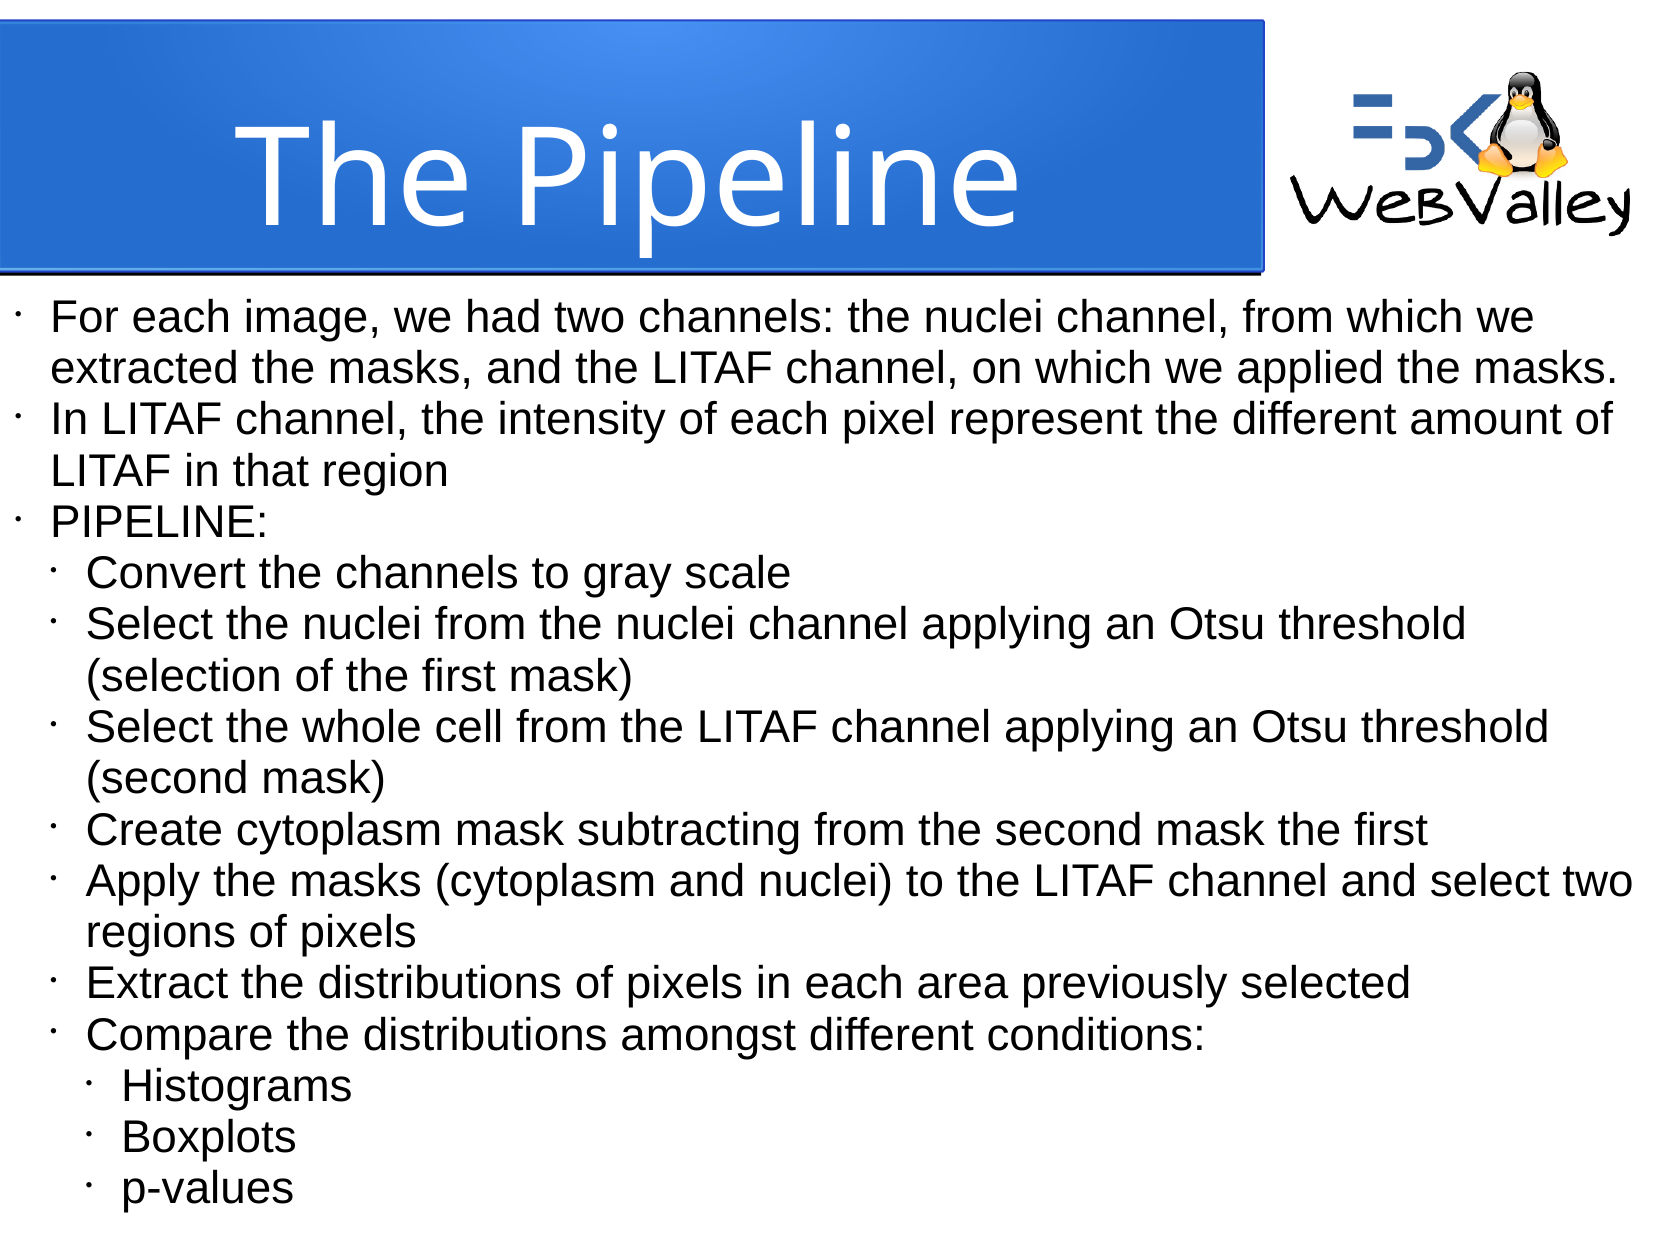

The Pipeline
For each image, we had two channels: the nuclei channel, from which we extracted the masks, and the LITAF channel, on which we applied the masks.
In LITAF channel, the intensity of each pixel represent the different amount of LITAF in that region
PIPELINE:
Convert the channels to gray scale
Select the nuclei from the nuclei channel applying an Otsu threshold (selection of the first mask)
Select the whole cell from the LITAF channel applying an Otsu threshold (second mask)
Create cytoplasm mask subtracting from the second mask the first
Apply the masks (cytoplasm and nuclei) to the LITAF channel and select two regions of pixels
Extract the distributions of pixels in each area previously selected
Compare the distributions amongst different conditions:
Histograms
Boxplots
p-values